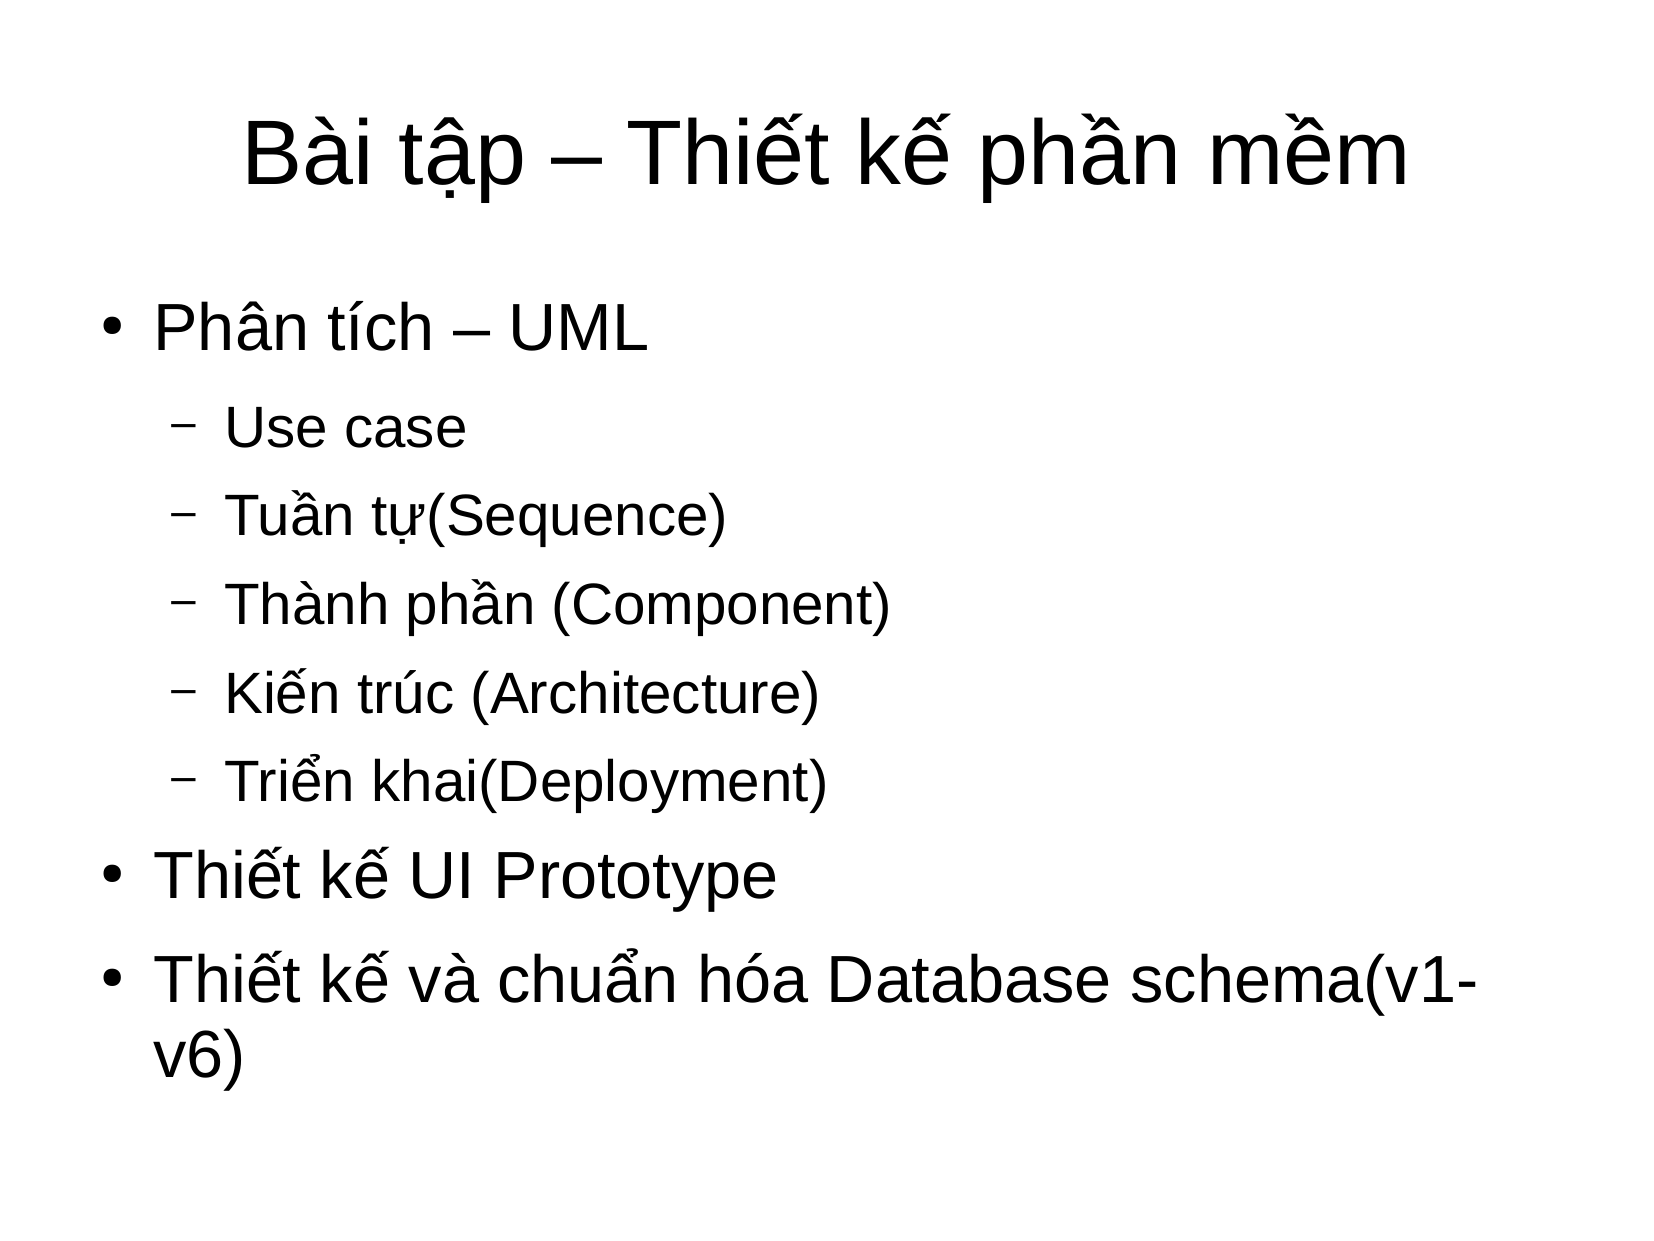

# Bài tập – Thiết kế phần mềm
Phân tích – UML
Use case
Tuần tự(Sequence)
Thành phần (Component)
Kiến trúc (Architecture)
Triển khai(Deployment)
Thiết kế UI Prototype
Thiết kế và chuẩn hóa Database schema(v1-v6)